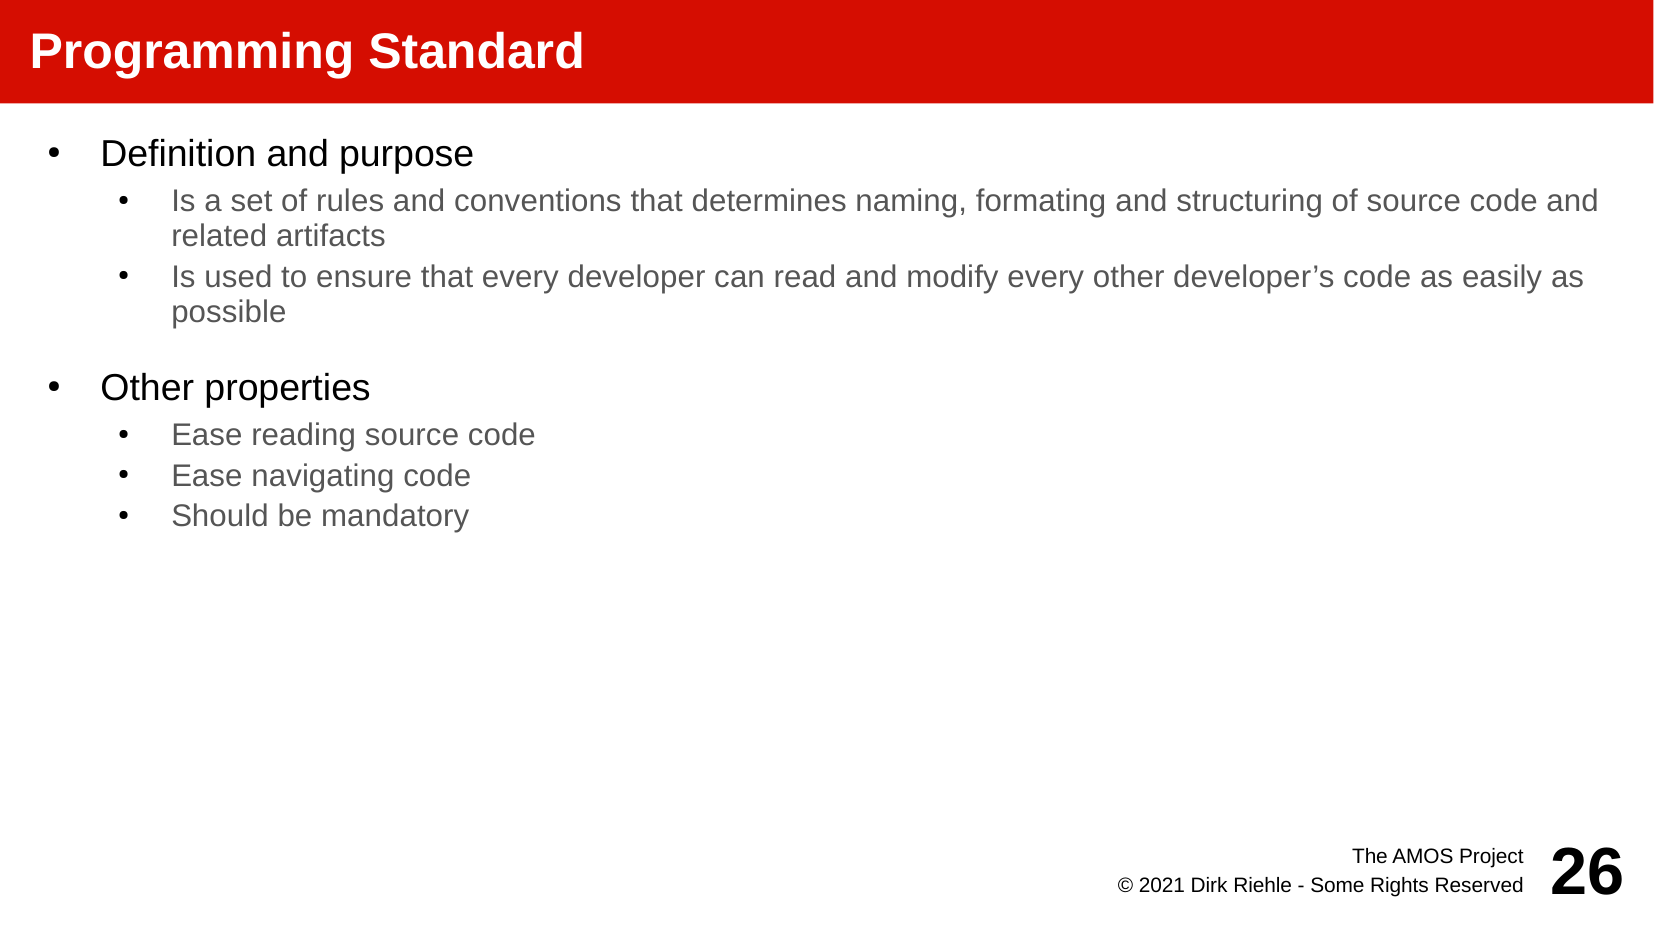

# Programming Standard
Definition and purpose
Is a set of rules and conventions that determines naming, formating and structuring of source code and related artifacts
Is used to ensure that every developer can read and modify every other developer’s code as easily as possible
Other properties
Ease reading source code
Ease navigating code
Should be mandatory
The AMOS Project
26
© 2021 Dirk Riehle - Some Rights Reserved